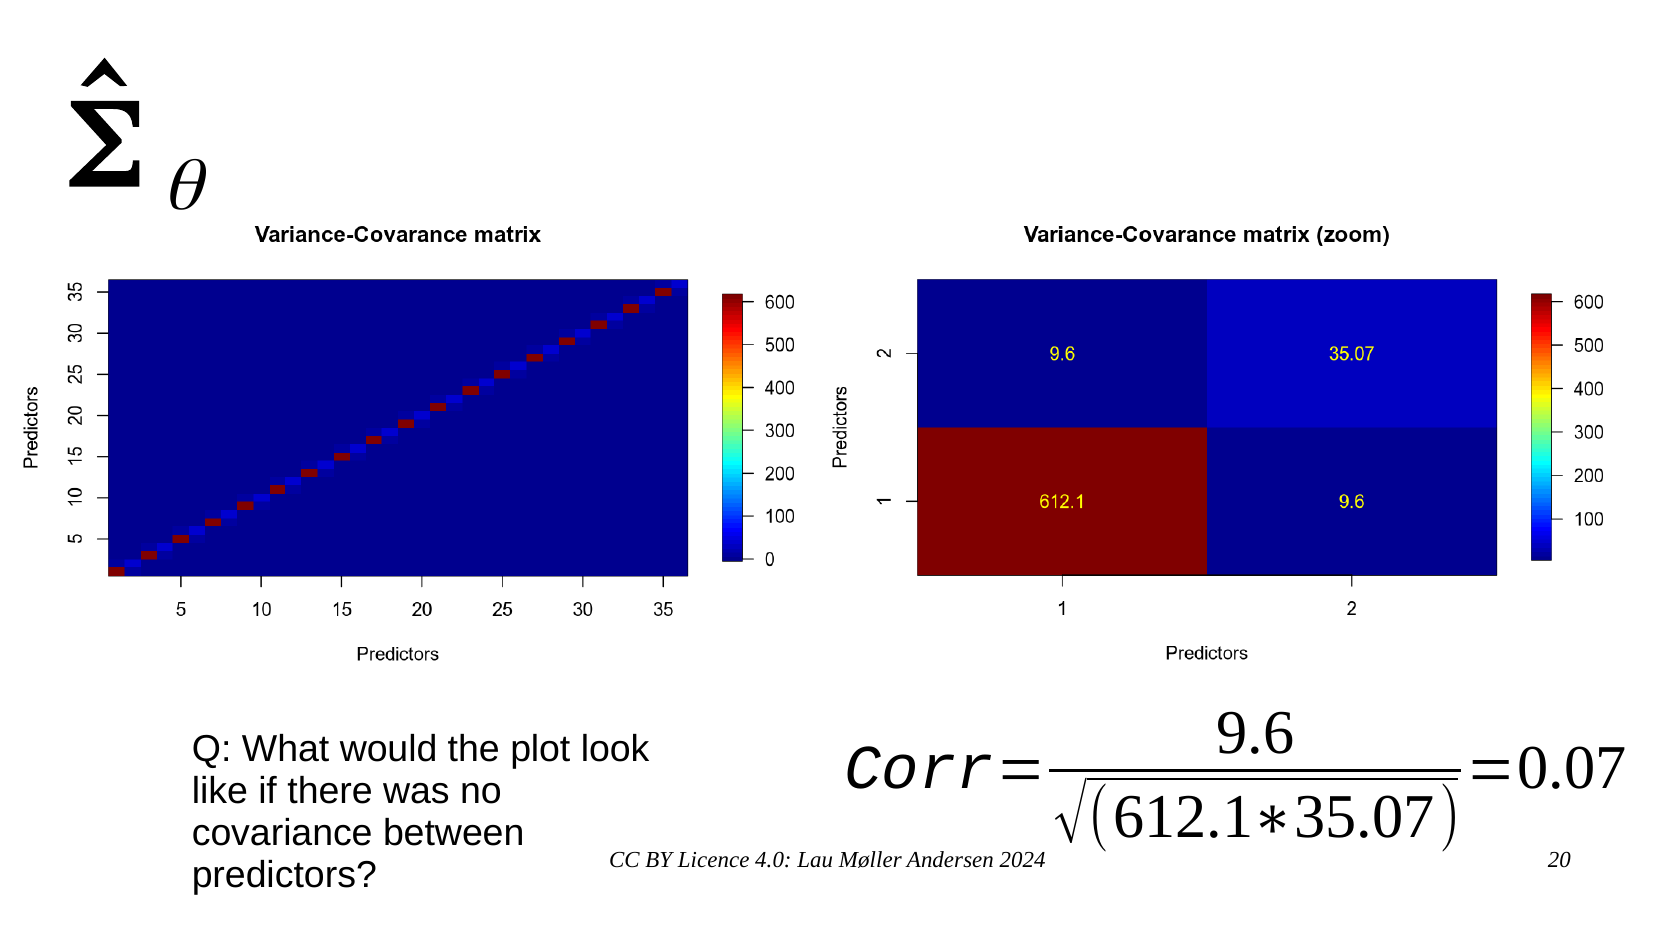

Q: What would the plot look like if there was no covariance between predictors?
CC BY Licence 4.0: Lau Møller Andersen 2024
20